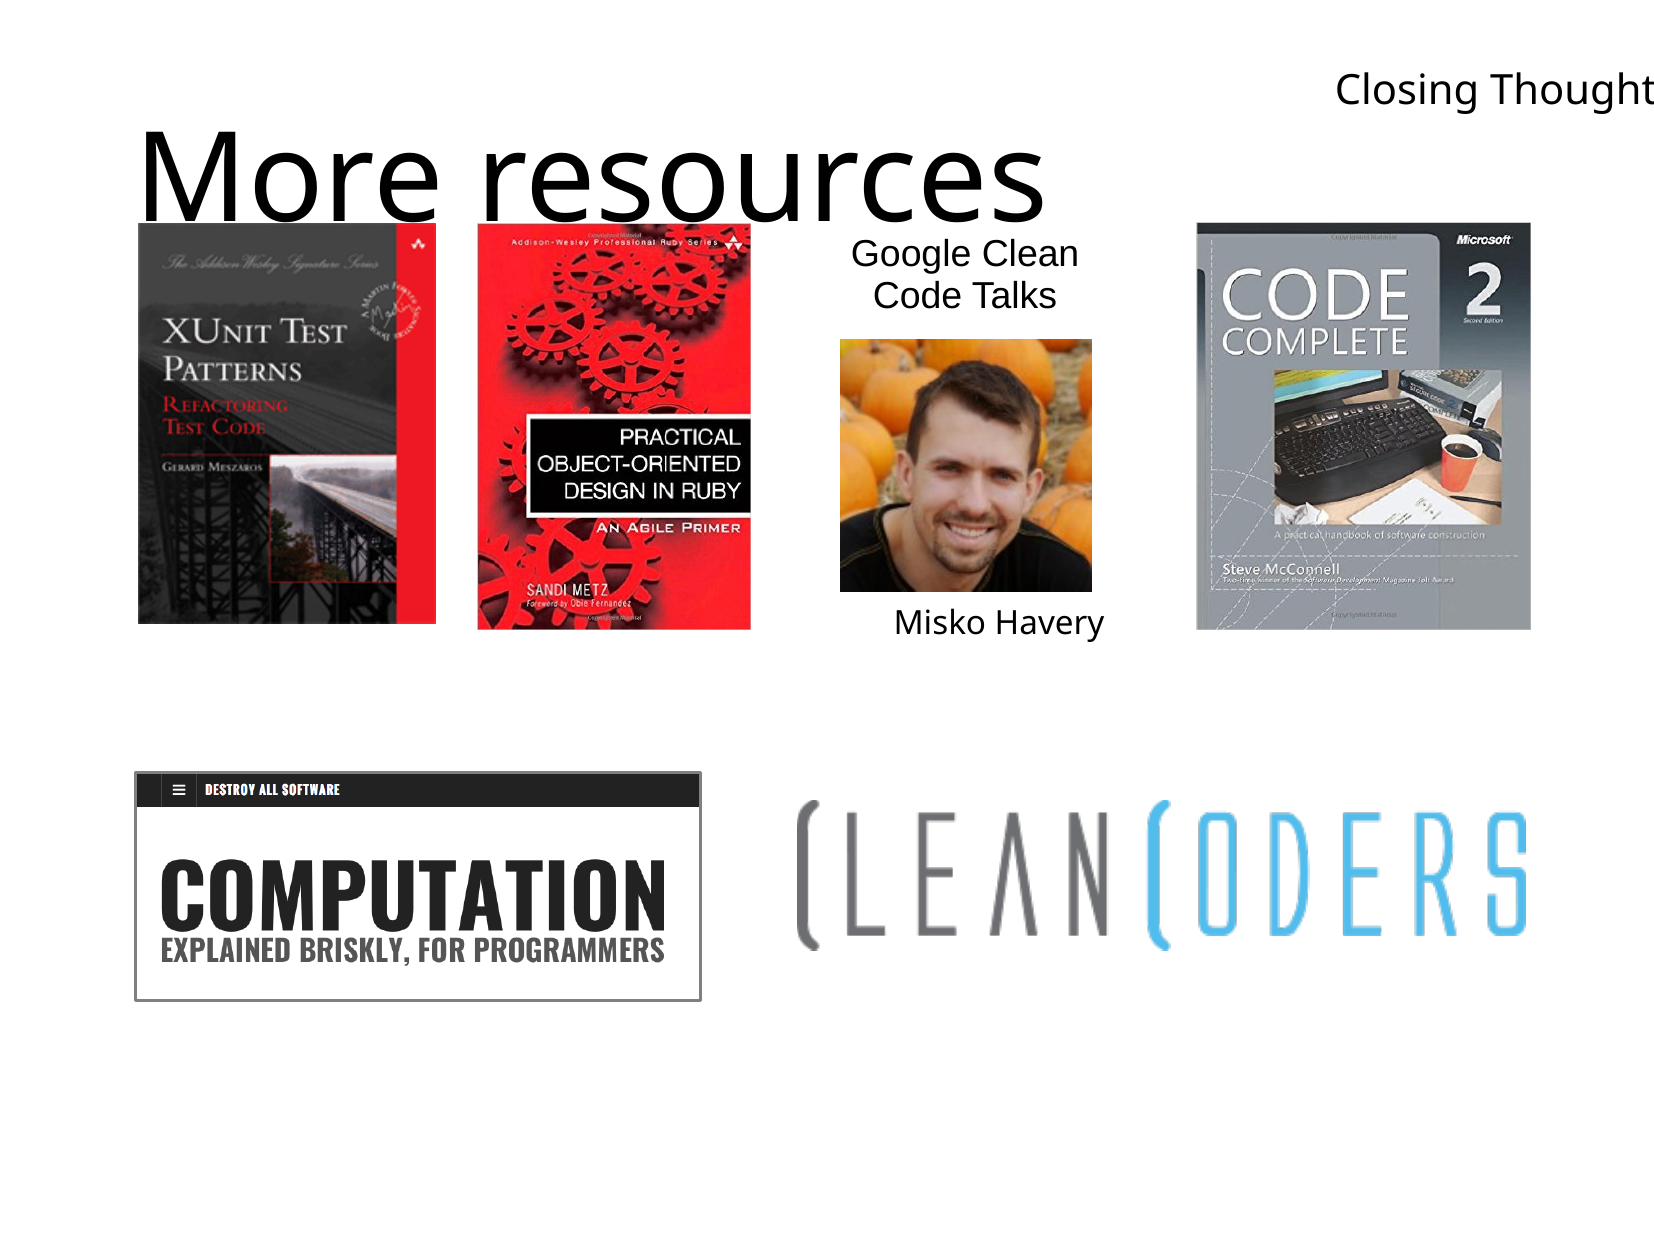

Closing Thoughts
More resources
Google Clean
Code Talks
Misko Havery